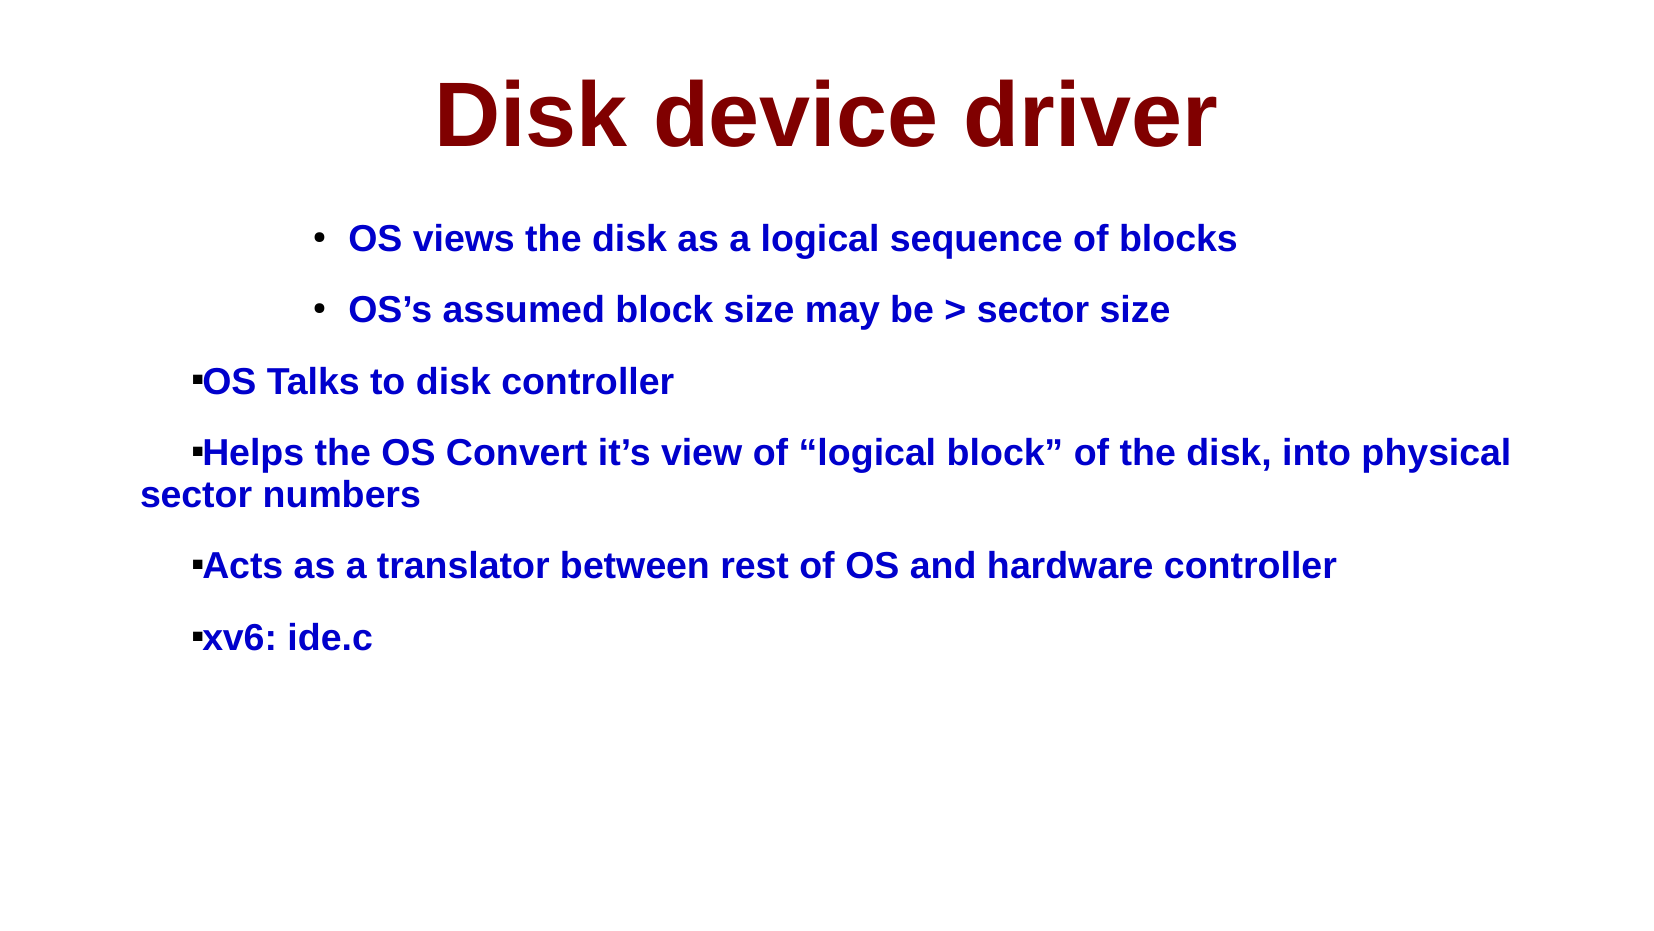

# Disk device driver
OS views the disk as a logical sequence of blocks
OS’s assumed block size may be > sector size
OS Talks to disk controller
Helps the OS Convert it’s view of “logical block” of the disk, into physical sector numbers
Acts as a translator between rest of OS and hardware controller
xv6: ide.c